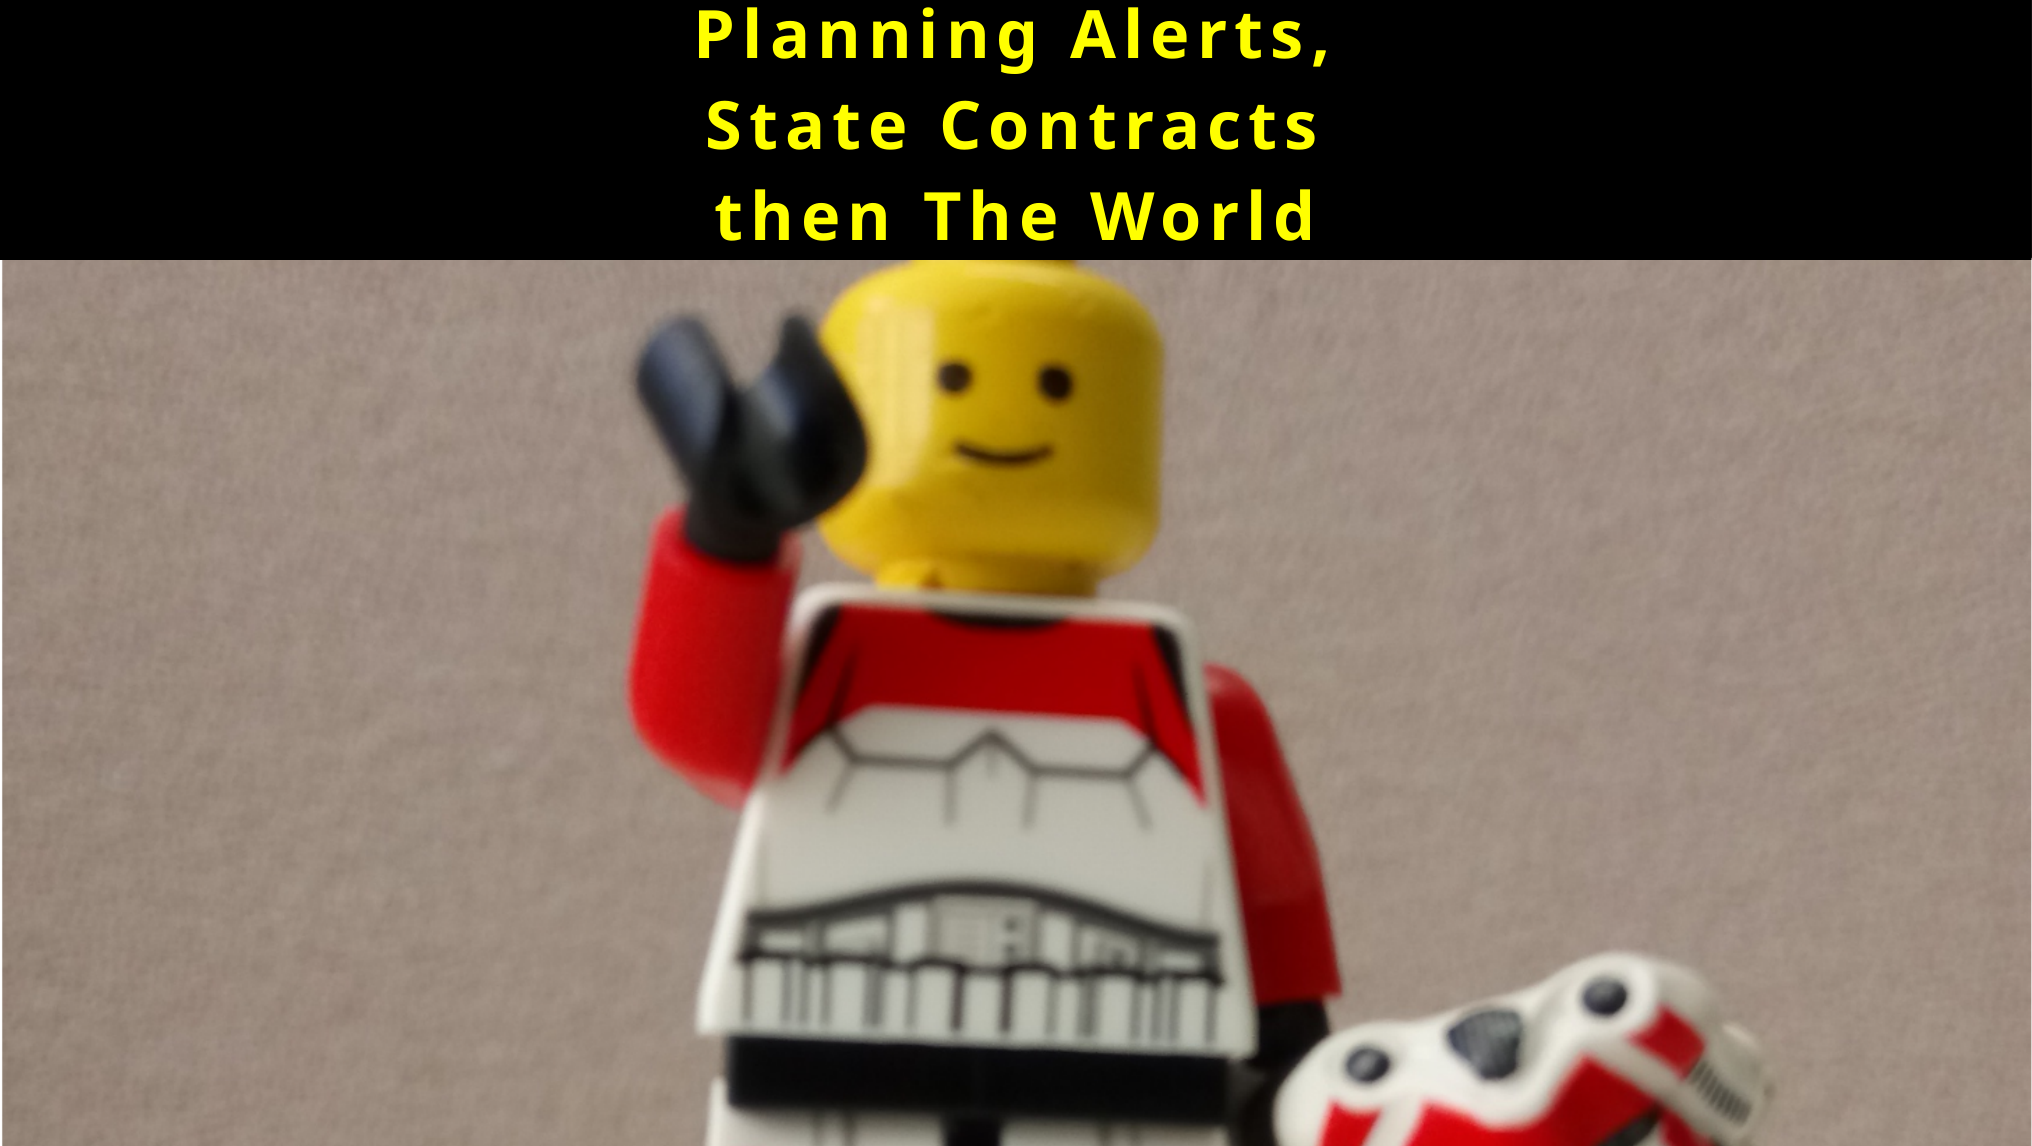

# Planning Alerts, State Contracts then The World